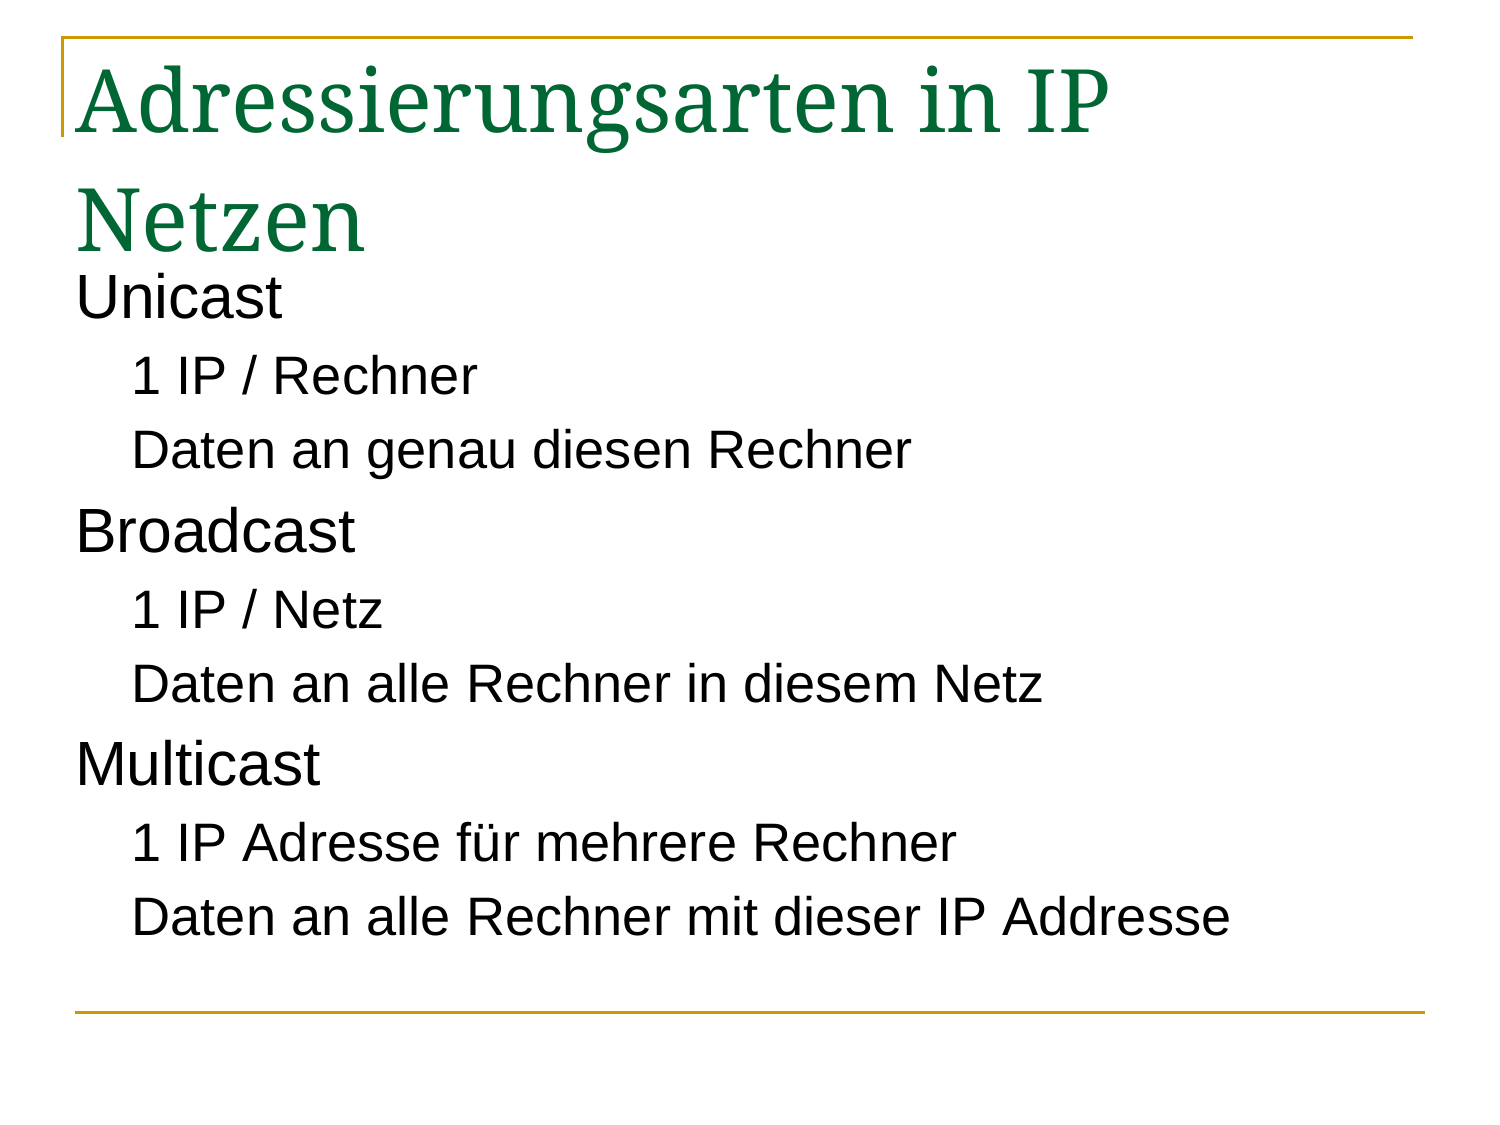

# Adressierungsarten in IP Netzen
Unicast
1 IP / Rechner
Daten an genau diesen Rechner
Broadcast
1 IP / Netz
Daten an alle Rechner in diesem Netz
Multicast
1 IP Adresse für mehrere Rechner
Daten an alle Rechner mit dieser IP Addresse